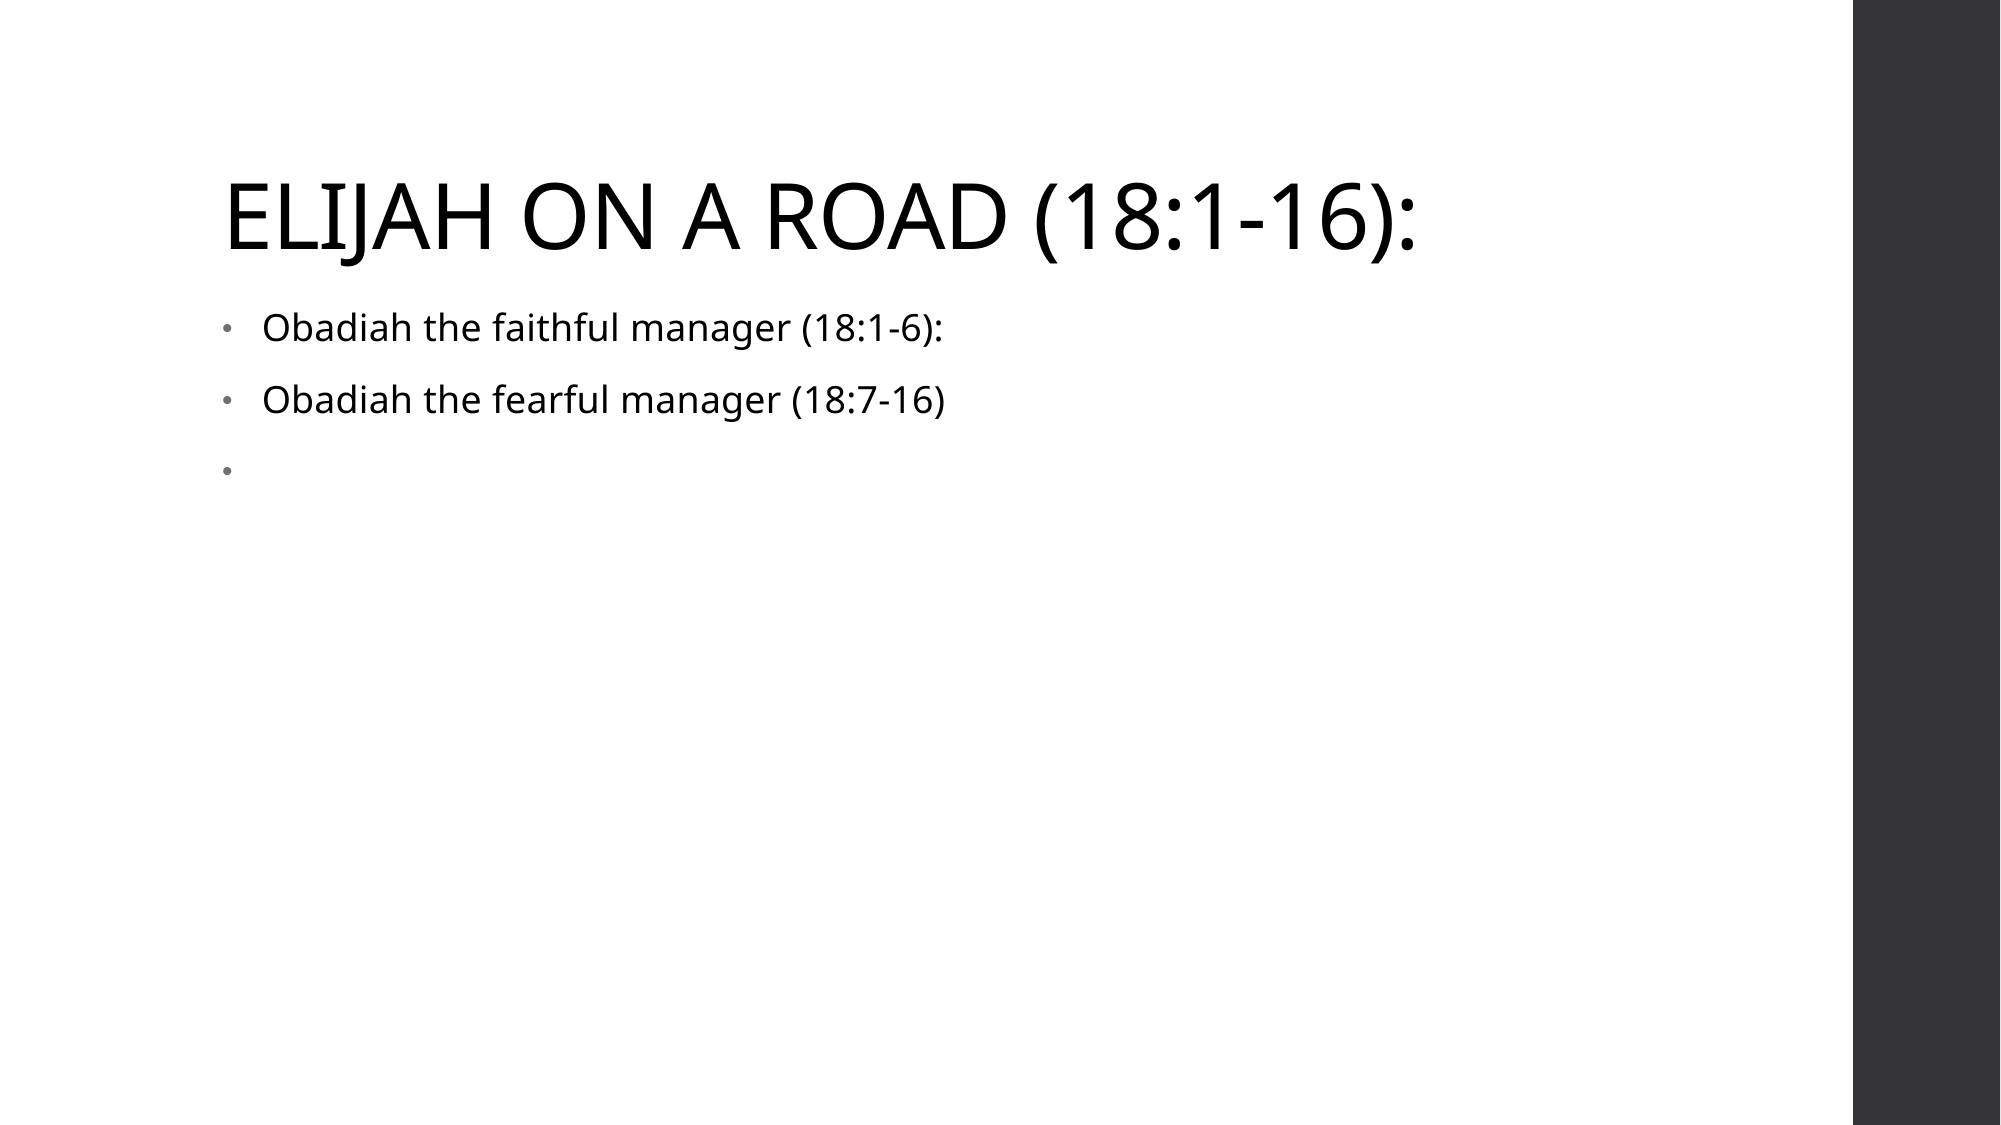

# ELIJAH ON A ROAD (18:1-16):
 Obadiah the faithful manager (18:1-6):
 Obadiah the fearful manager (18:7-16)